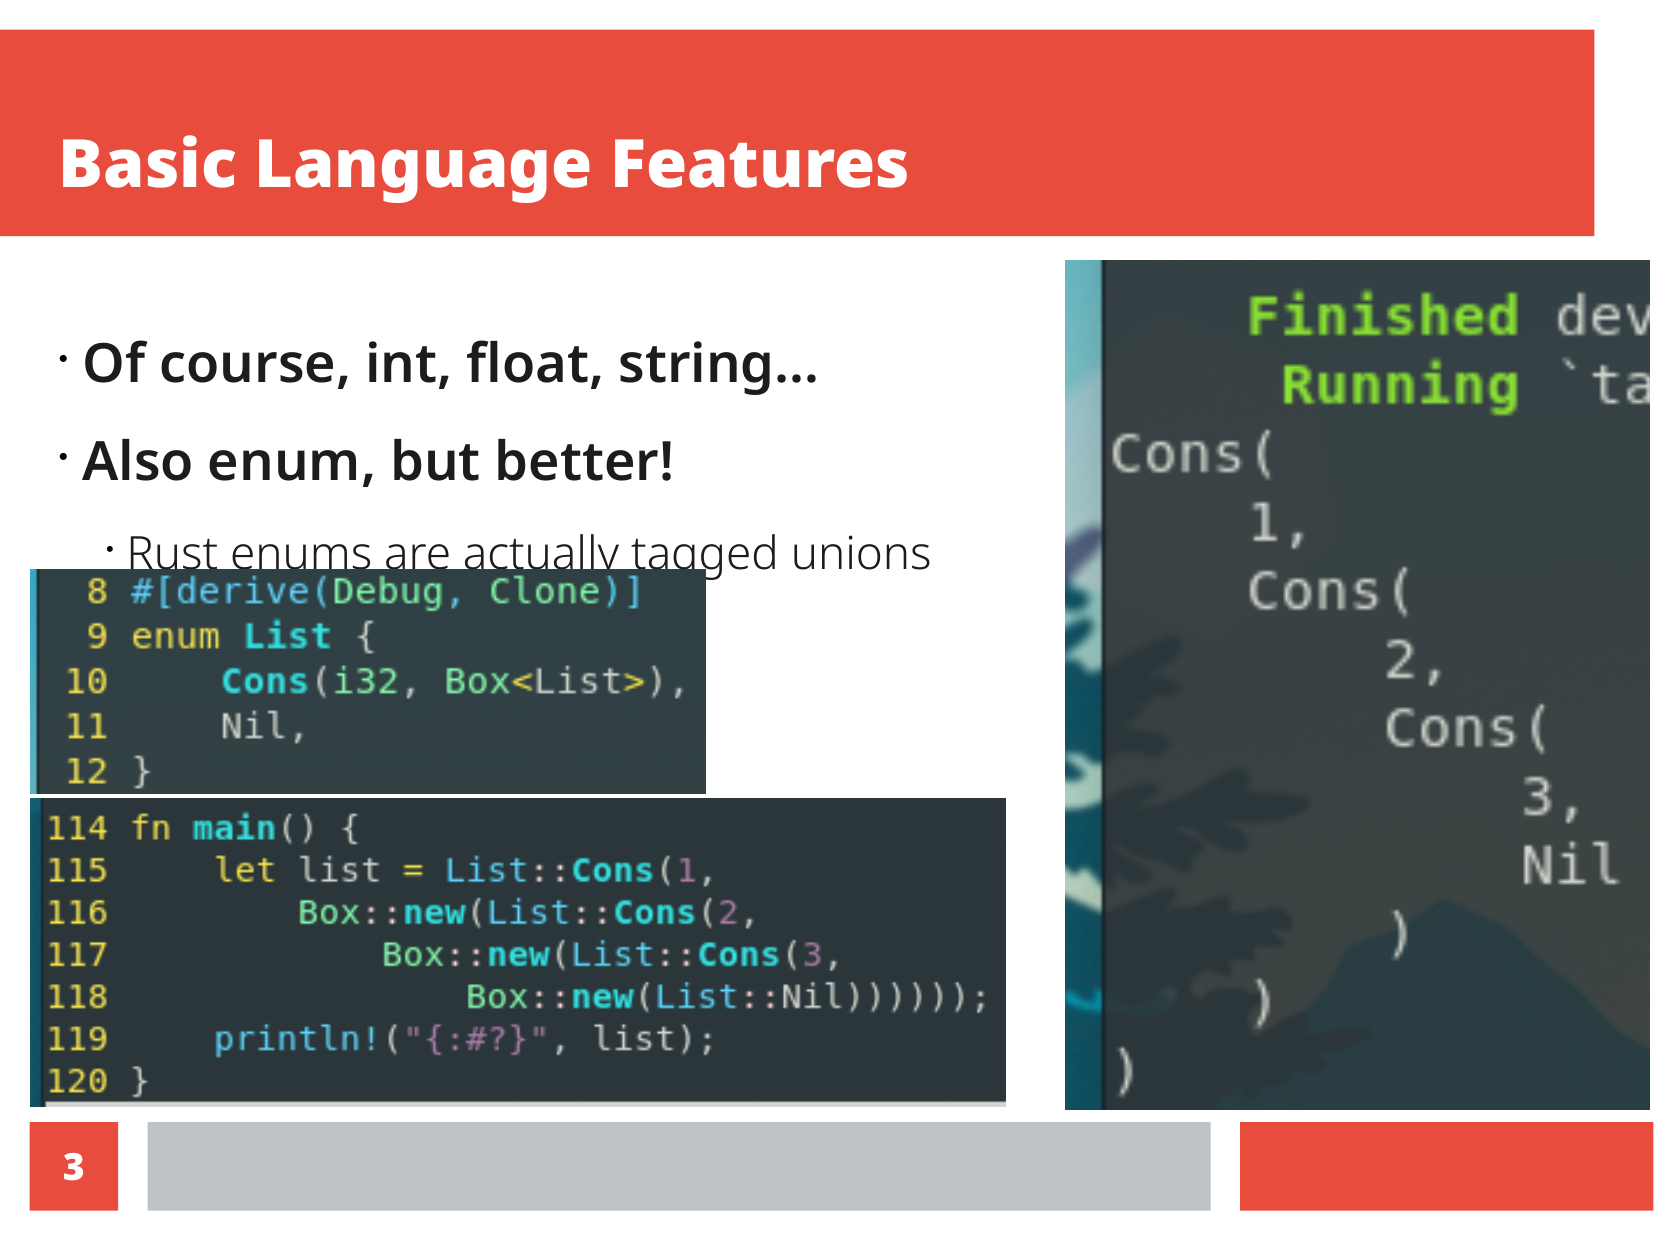

# Basic Language Features
 Of course, int, float, string…
 Also enum, but better!
 Rust enums are actually tagged unions
3